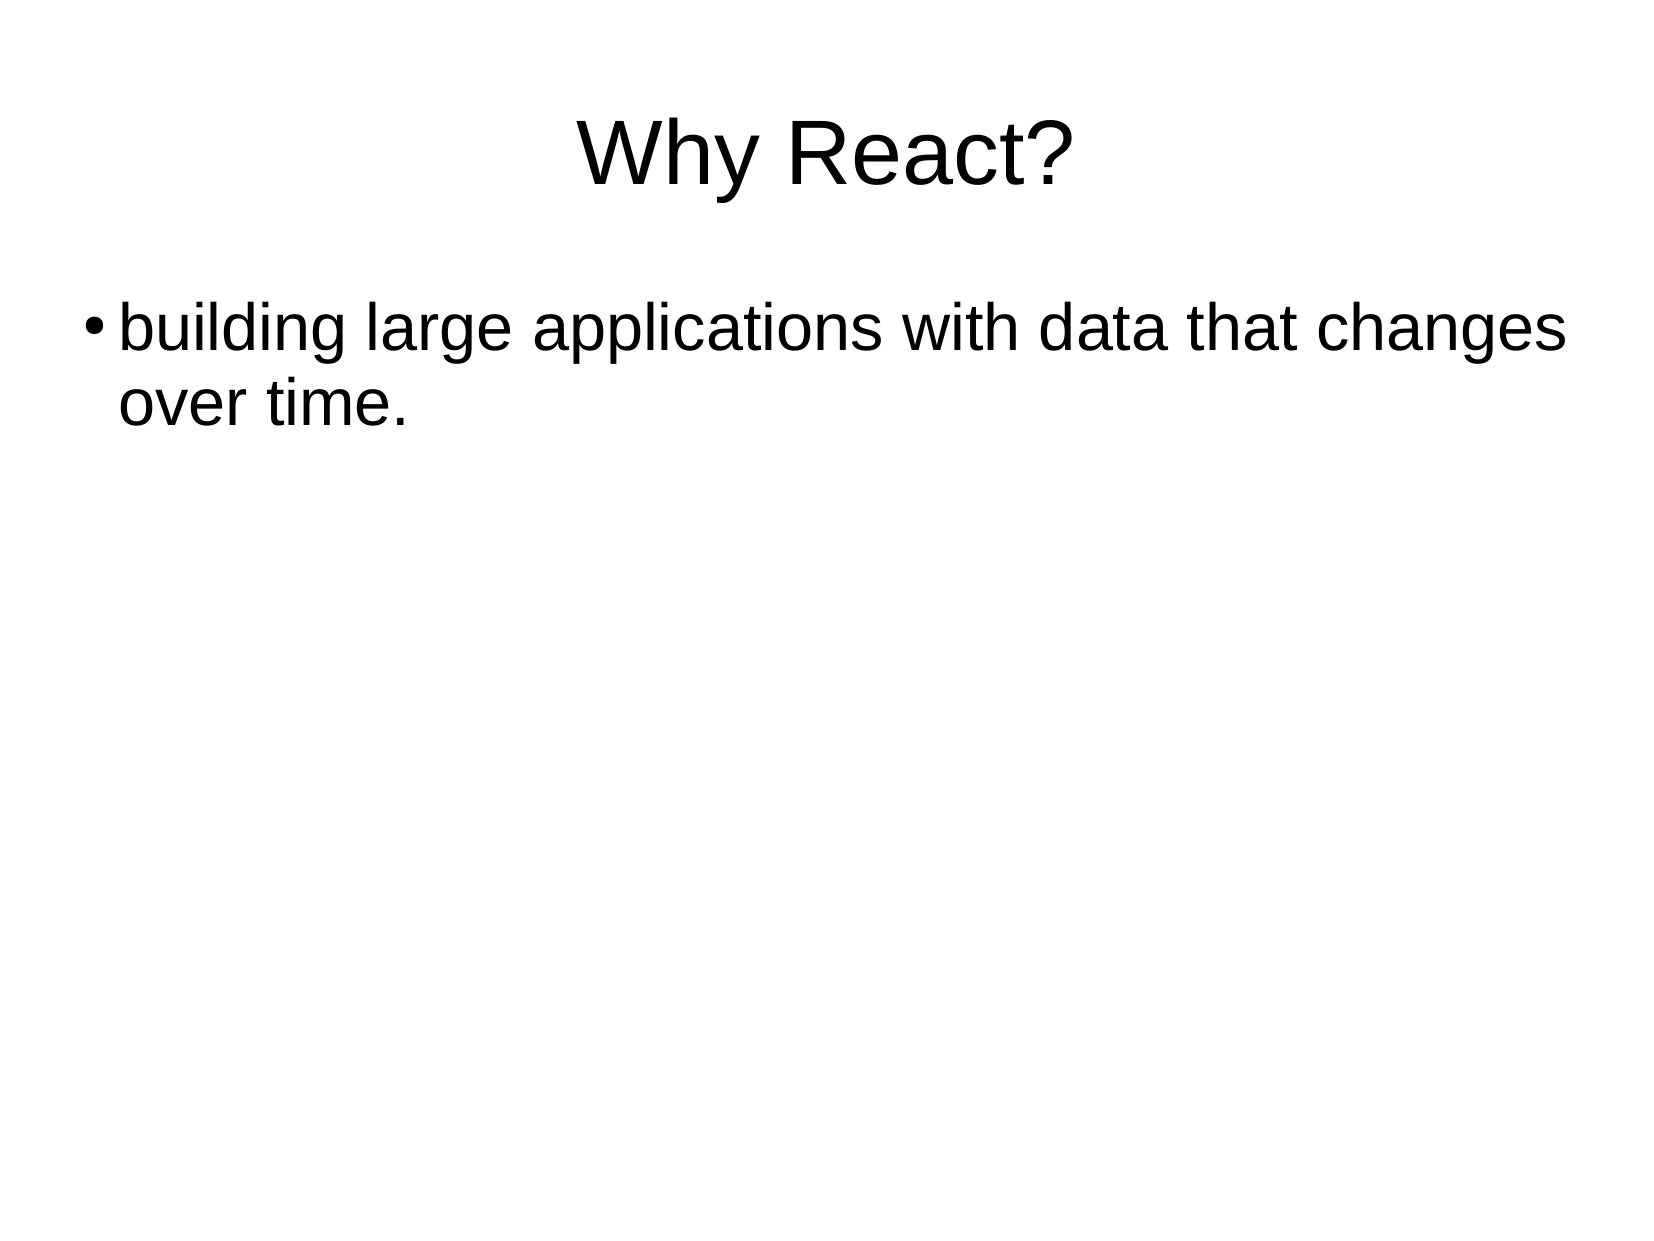

# Why React?
building large applications with data that changes over time.